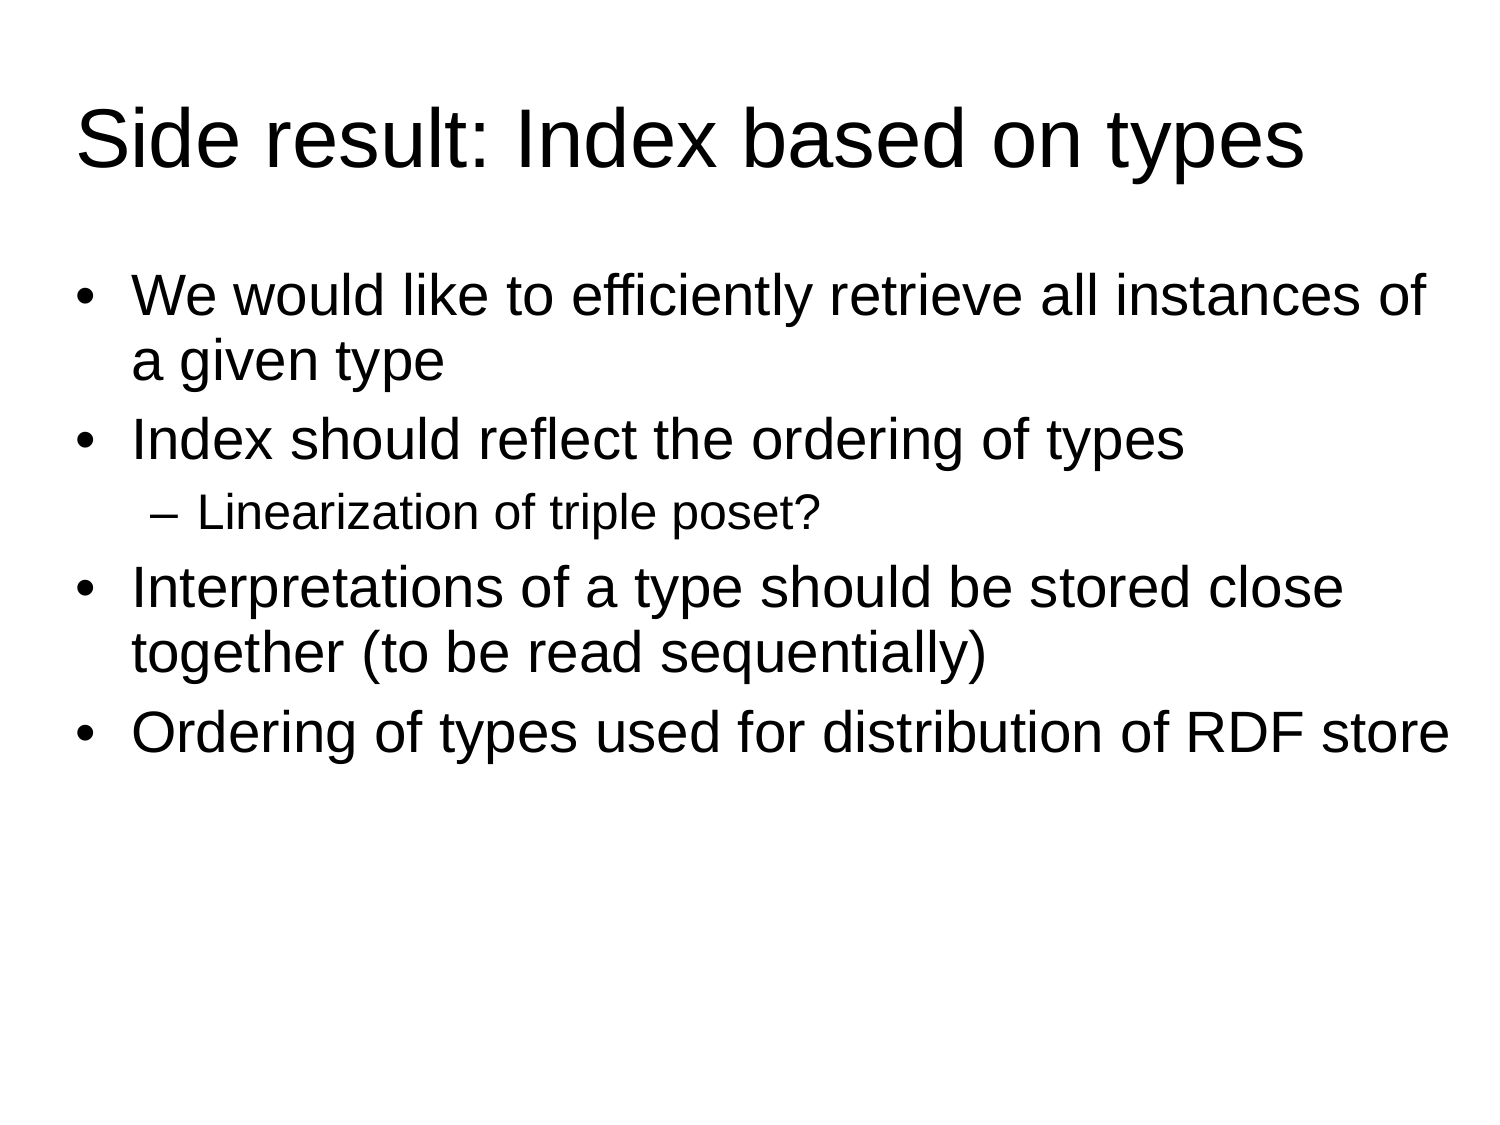

# Side result: Index based on types
We would like to efficiently retrieve all instances of a given type
Index should reflect the ordering of types
Linearization of triple poset?
Interpretations of a type should be stored close 	together (to be read sequentially)
Ordering of types used for distribution of RDF store